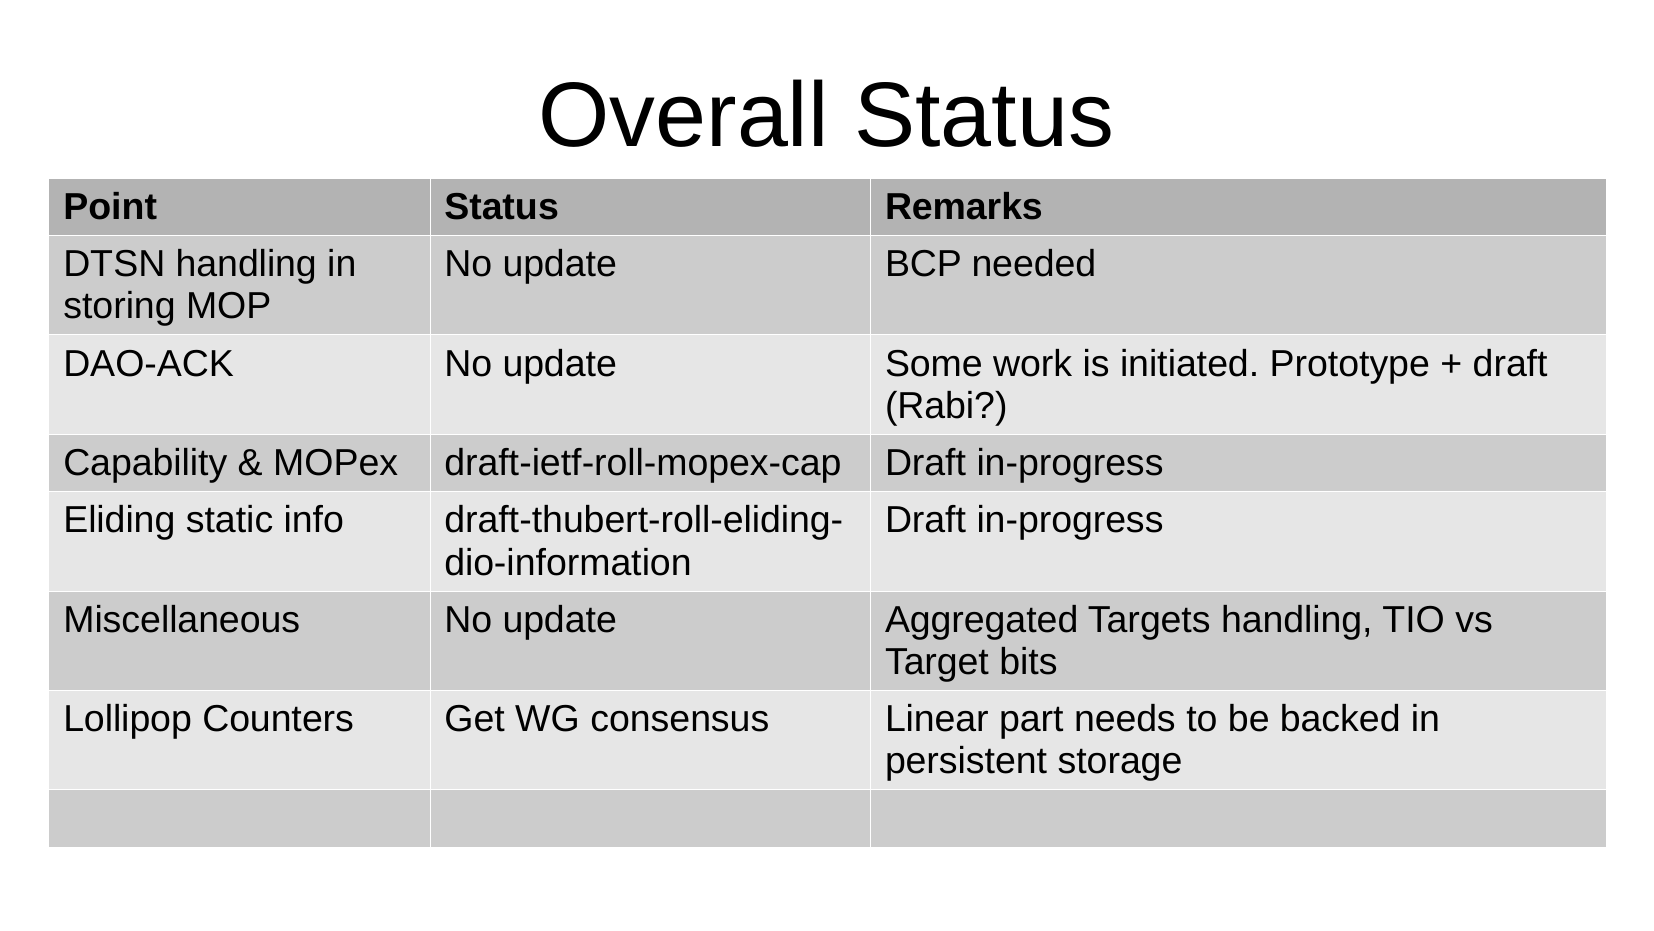

# Overall Status
| Point | Status | Remarks |
| --- | --- | --- |
| DTSN handling in storing MOP | No update | BCP needed |
| DAO-ACK | No update | Some work is initiated. Prototype + draft (Rabi?) |
| Capability & MOPex | draft-ietf-roll-mopex-cap | Draft in-progress |
| Eliding static info | draft-thubert-roll-eliding-dio-information | Draft in-progress |
| Miscellaneous | No update | Aggregated Targets handling, TIO vs Target bits |
| Lollipop Counters | Get WG consensus | Linear part needs to be backed in persistent storage |
| | | |